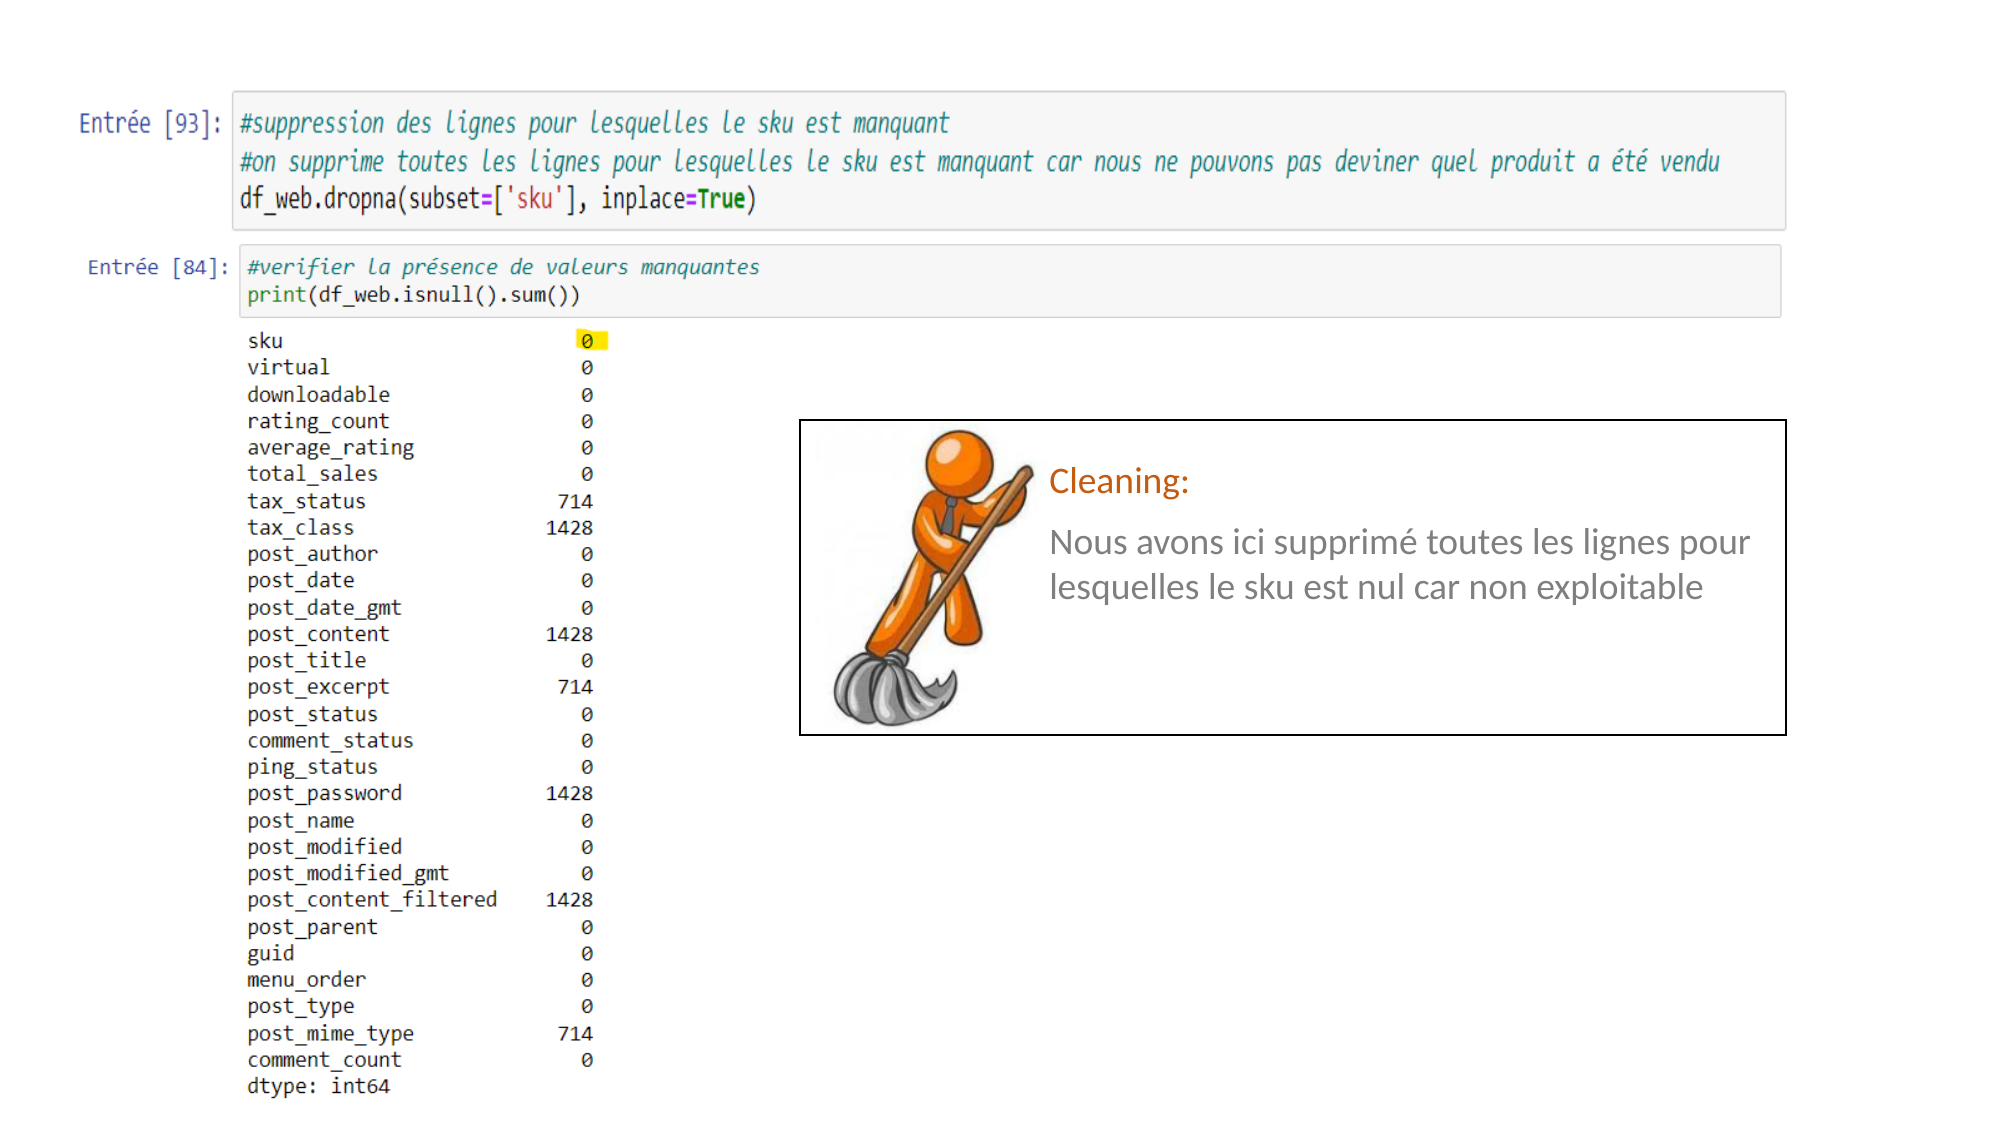

Cleaning:
Nous avons ici supprimé toutes les lignes pour lesquelles le sku est nul car non exploitable